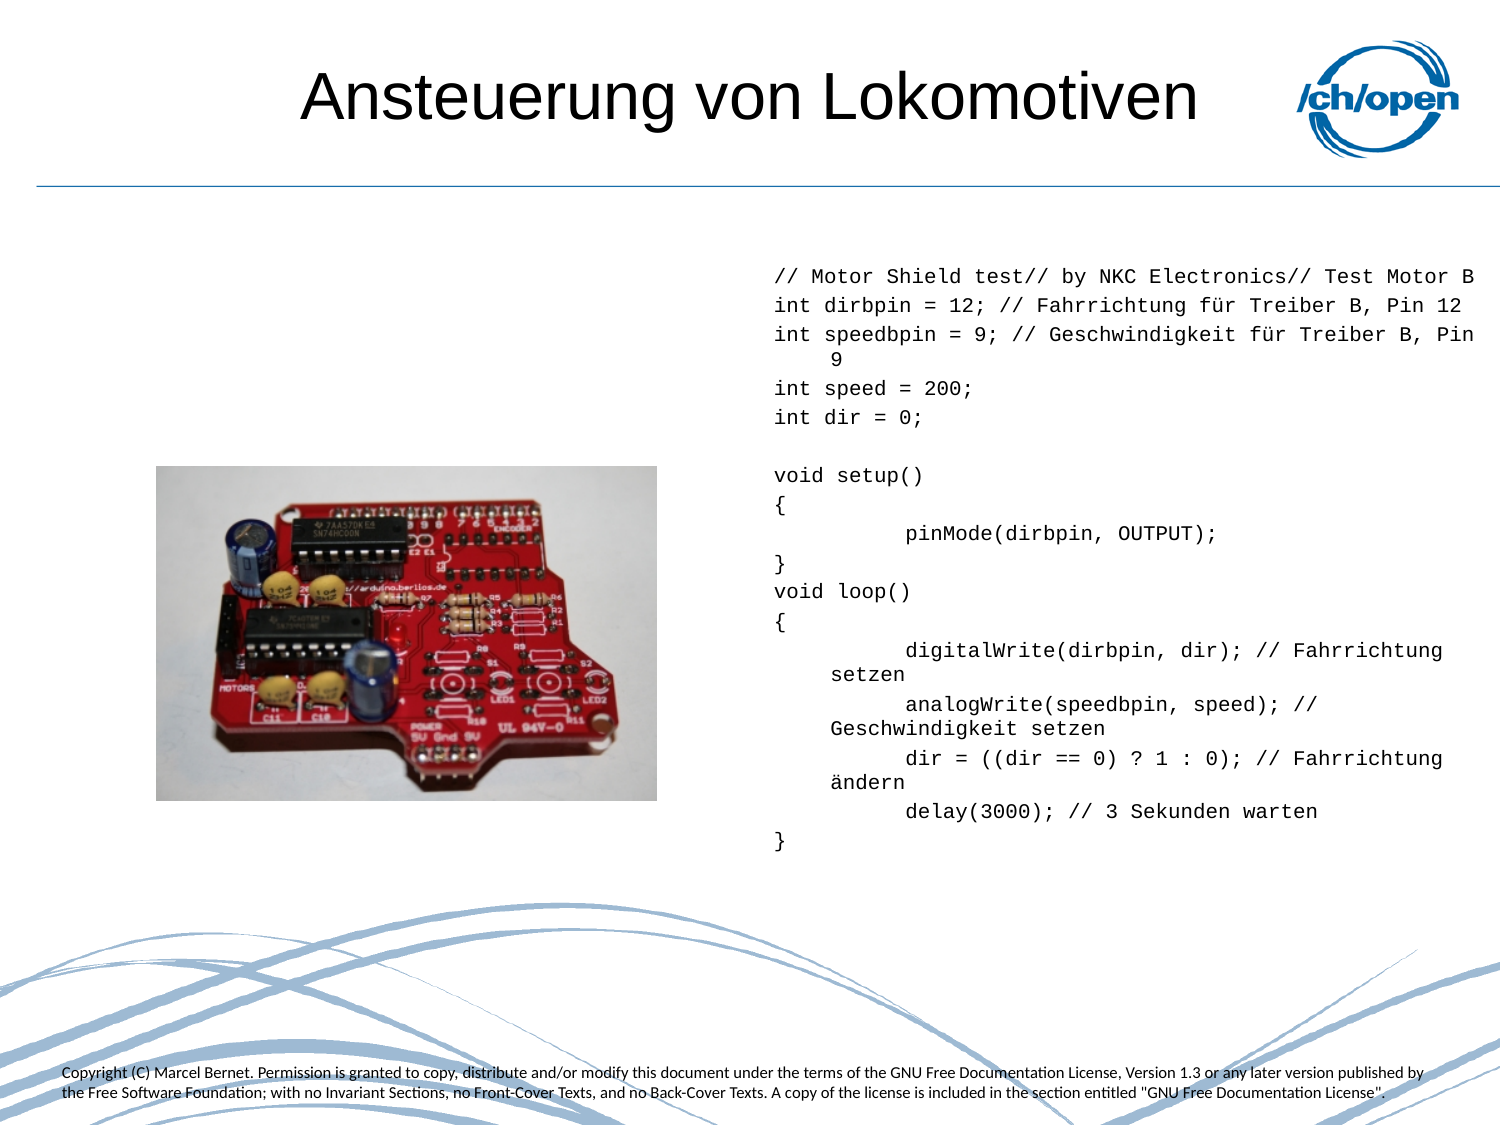

Ansteuerung von Lokomotiven
# // Motor Shield test// by NKC Electronics// Test Motor B
int dirbpin = 12; // Fahrrichtung für Treiber B, Pin 12
int speedbpin = 9; // Geschwindigkeit für Treiber B, Pin 9
int speed = 200;
int dir = 0;
void setup()
{
	pinMode(dirbpin, OUTPUT);
}
void loop()
{
	digitalWrite(dirbpin, dir); // Fahrrichtung setzen
	analogWrite(speedbpin, speed); // Geschwindigkeit setzen
	dir = ((dir == 0) ? 1 : 0); // Fahrrichtung ändern
	delay(3000); // 3 Sekunden warten
}